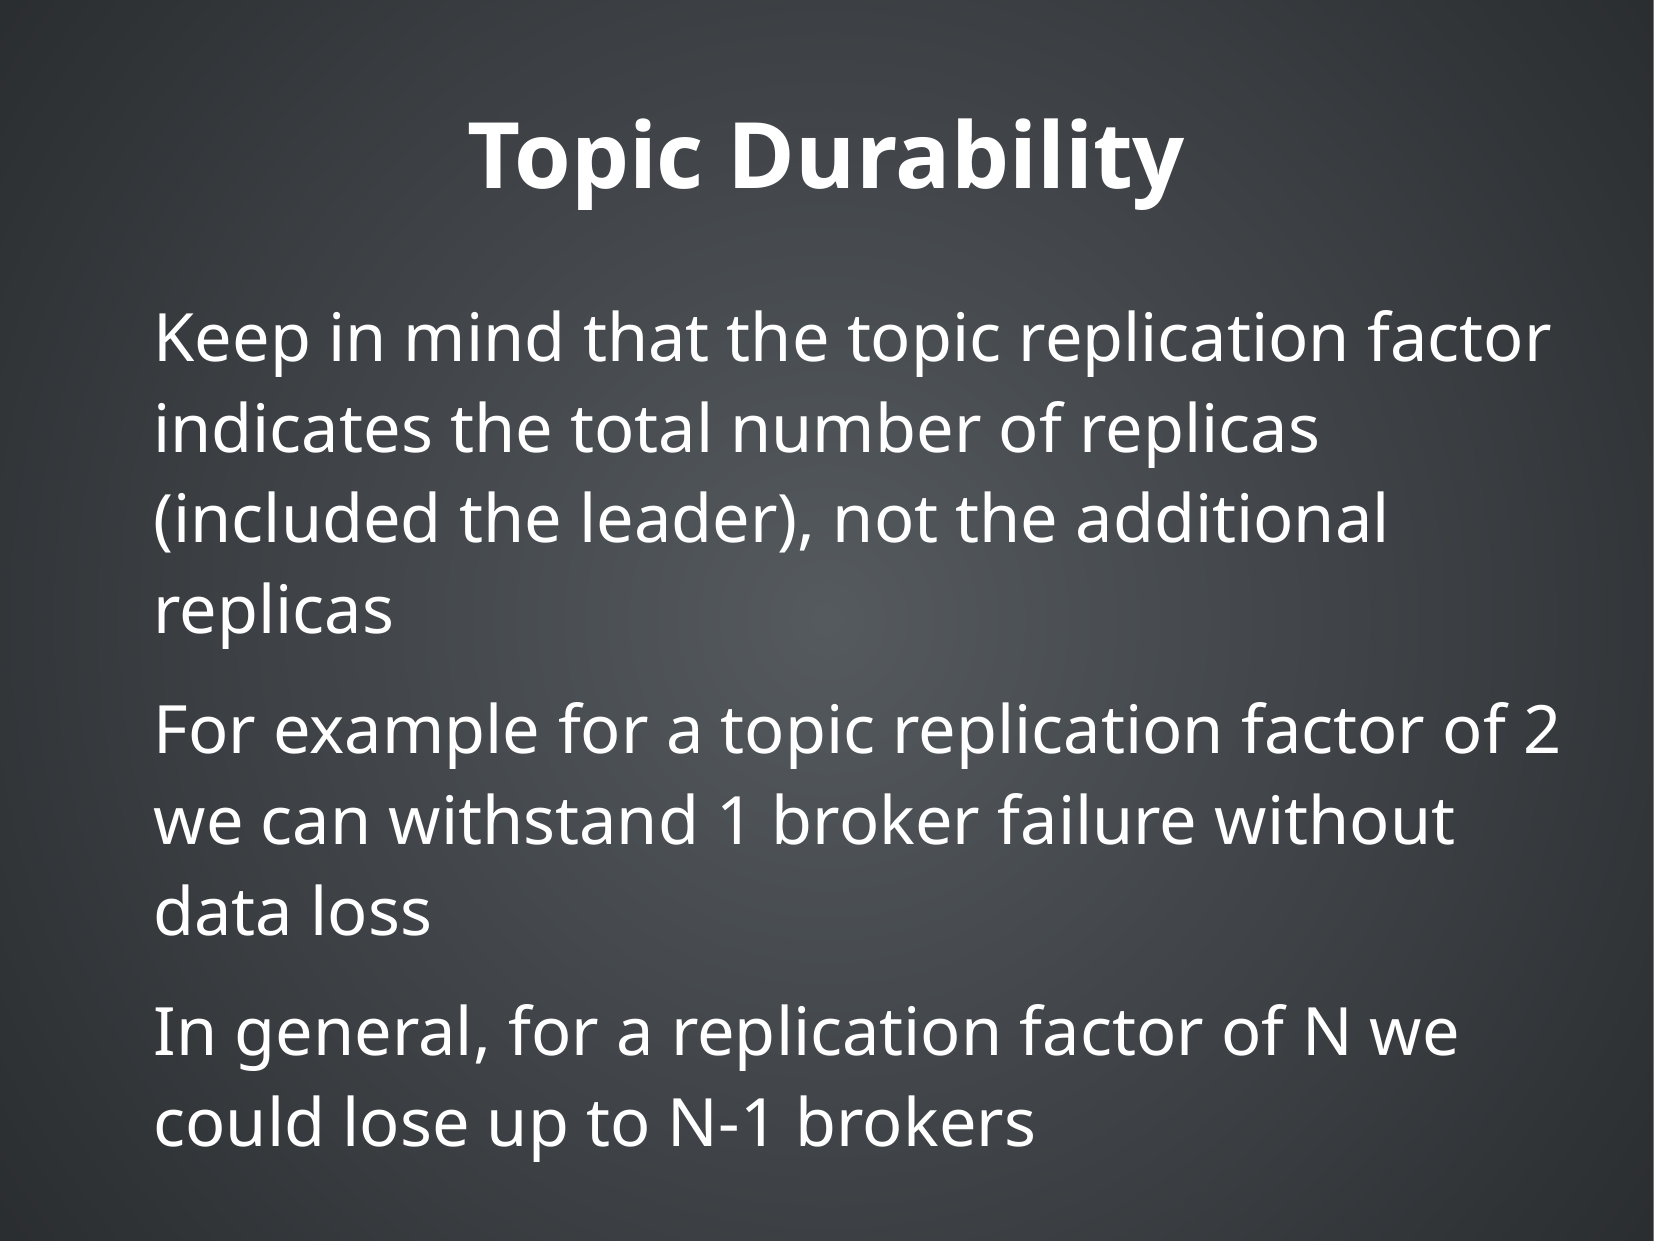

# Topic Durability
Keep in mind that the topic replication factor indicates the total number of replicas (included the leader), not the additional replicas
For example for a topic replication factor of 2 we can withstand 1 broker failure without data loss
In general, for a replication factor of N we could lose up to N-1 brokers